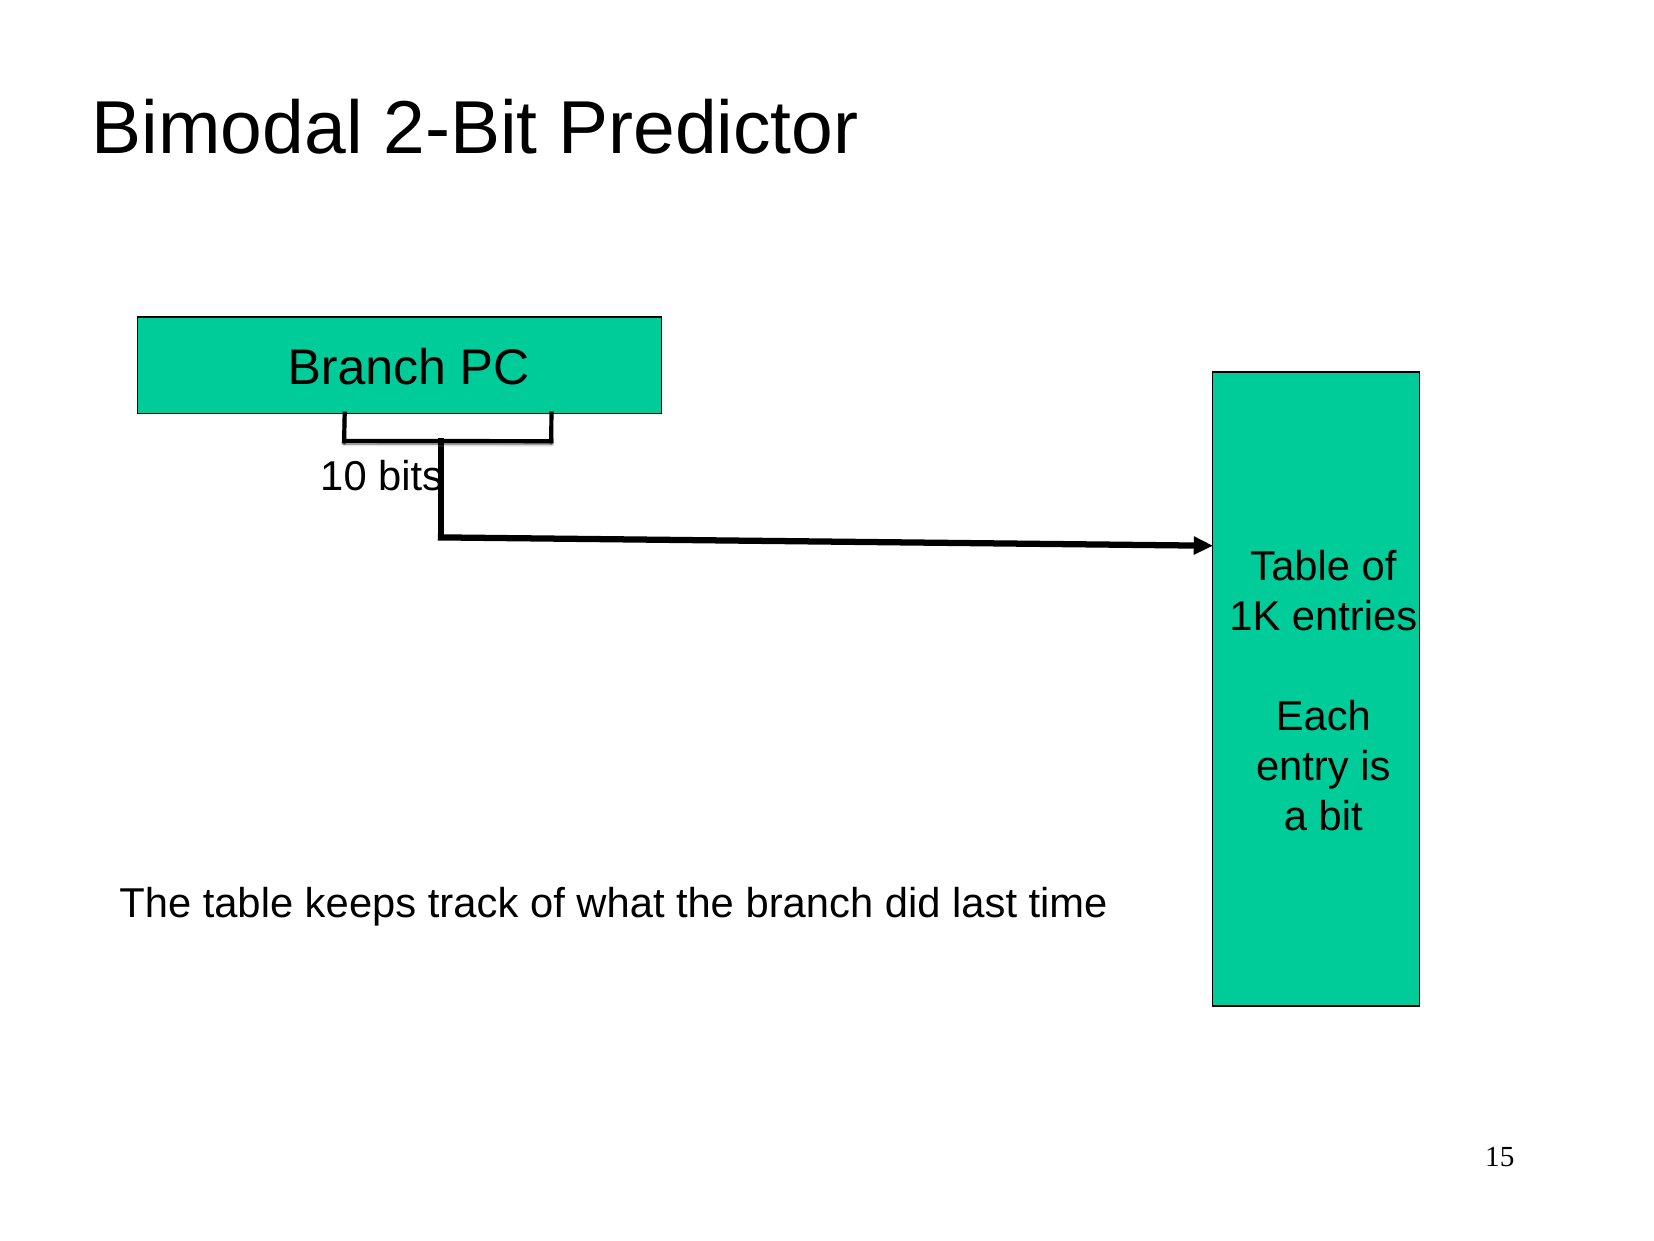

Bimodal 2-Bit Predictor
Branch PC
Table of
1K entries
Each
entry is
a bit
10 bits
The table keeps track of what the branch did last time